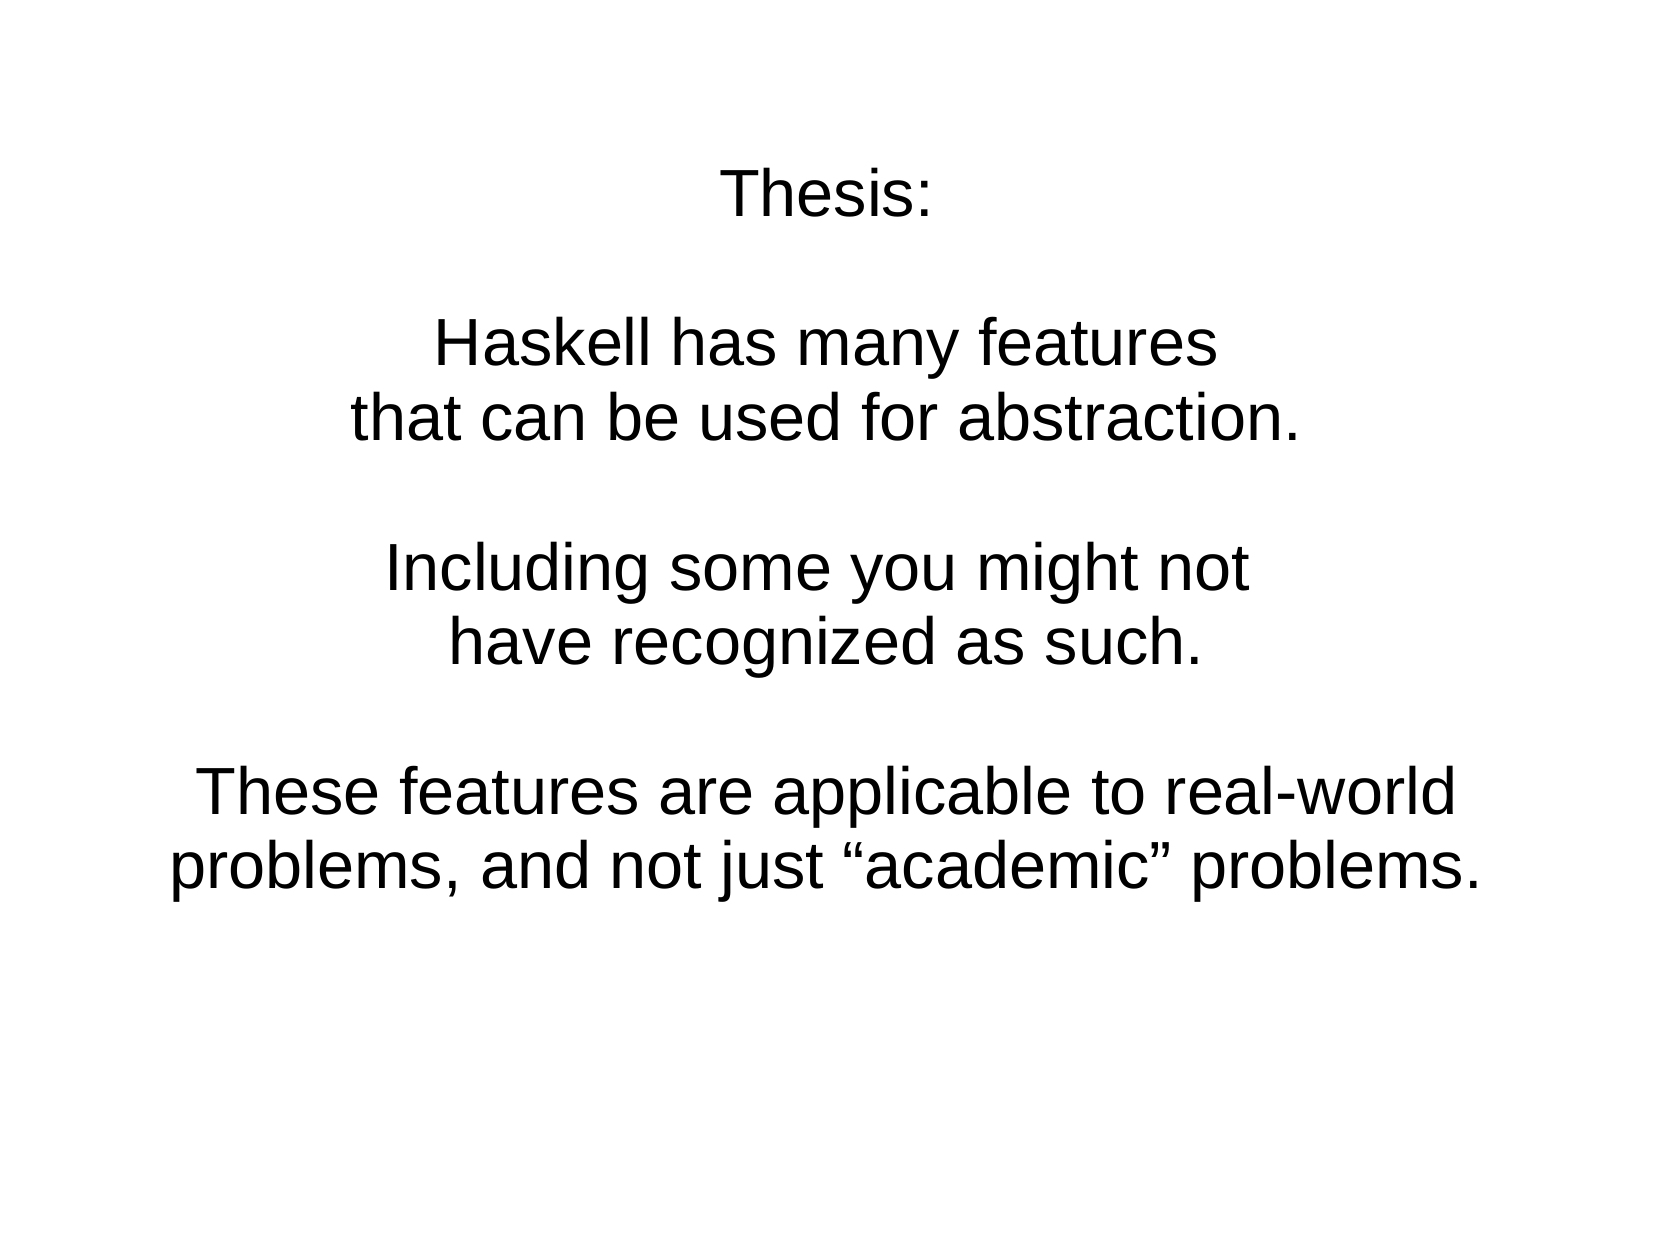

# Thesis:
Haskell has many features
that can be used for abstraction.
Including some you might not
have recognized as such.
These features are applicable to real-world problems, and not just “academic” problems.